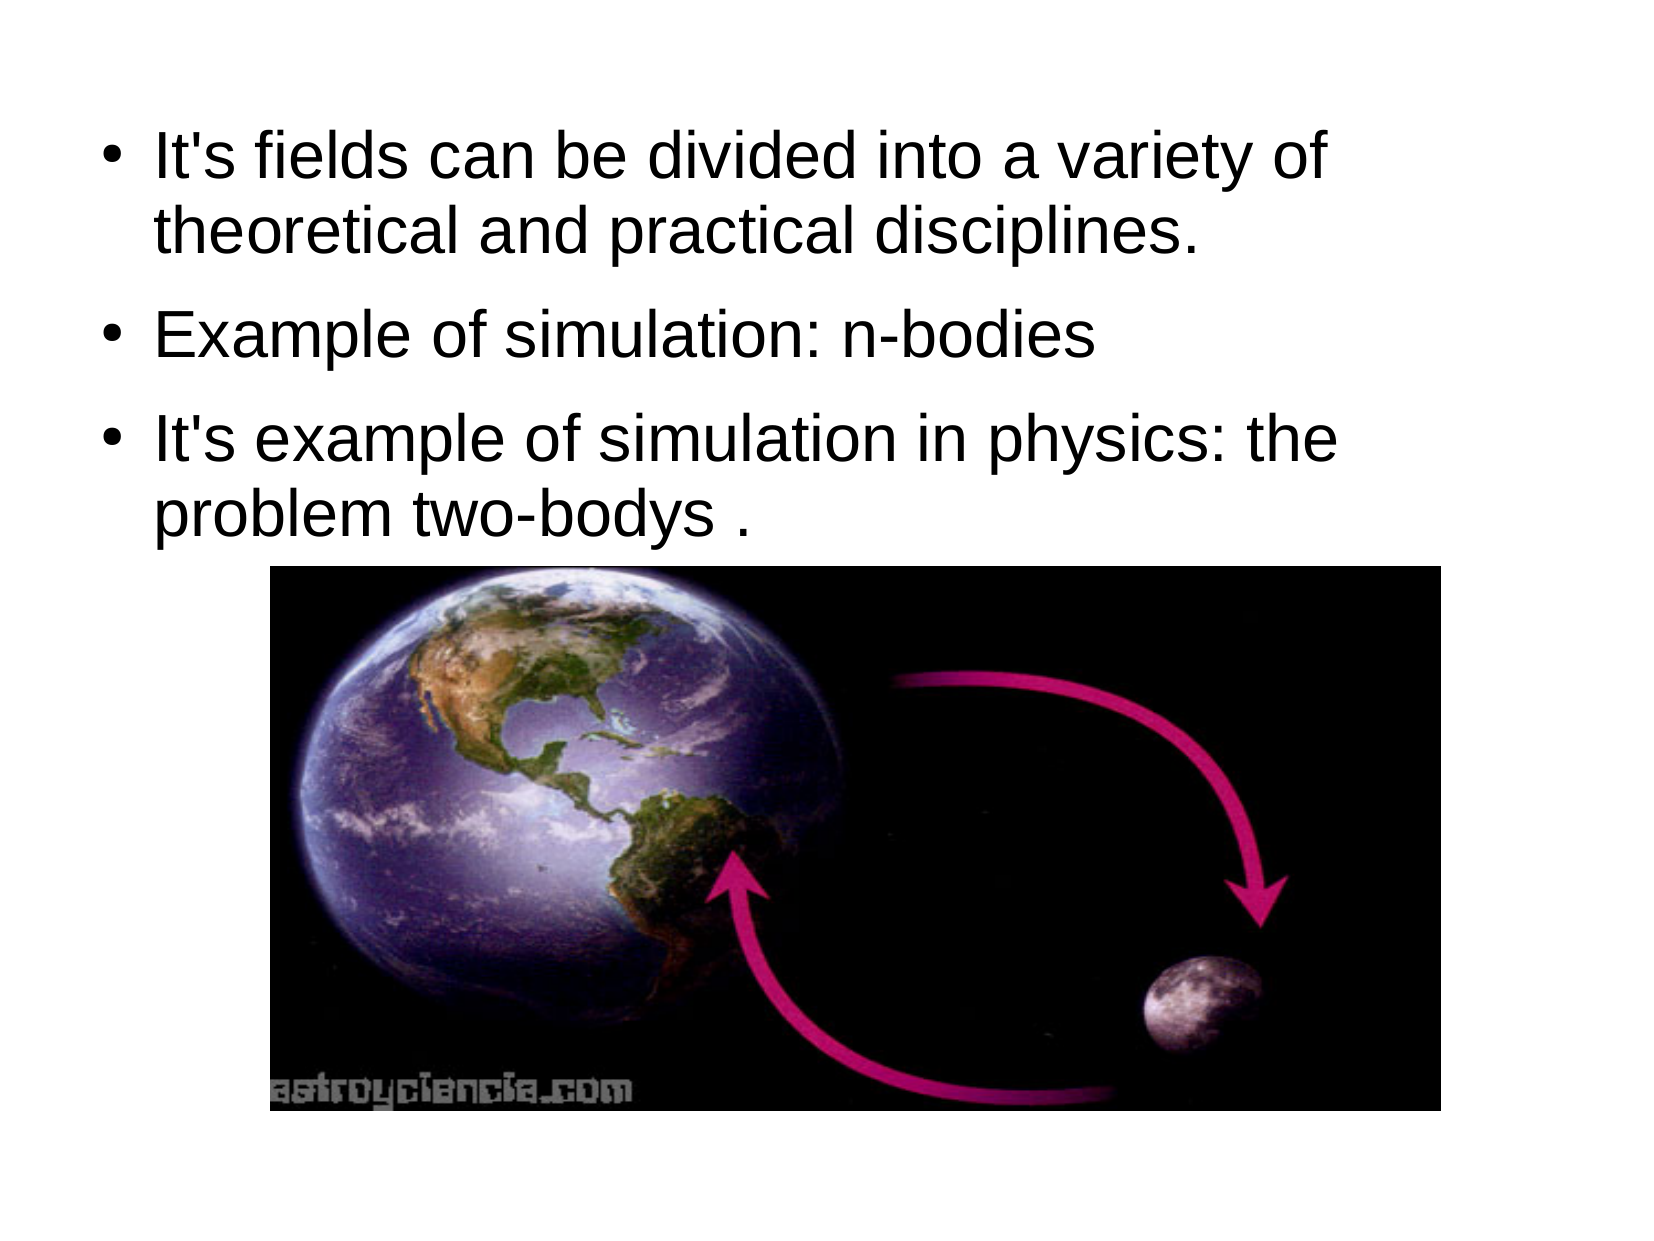

# It's fields can be divided into a variety of theoretical and practical disciplines.
Example of simulation: n-bodies
It's example of simulation in physics: the problem two-bodys .